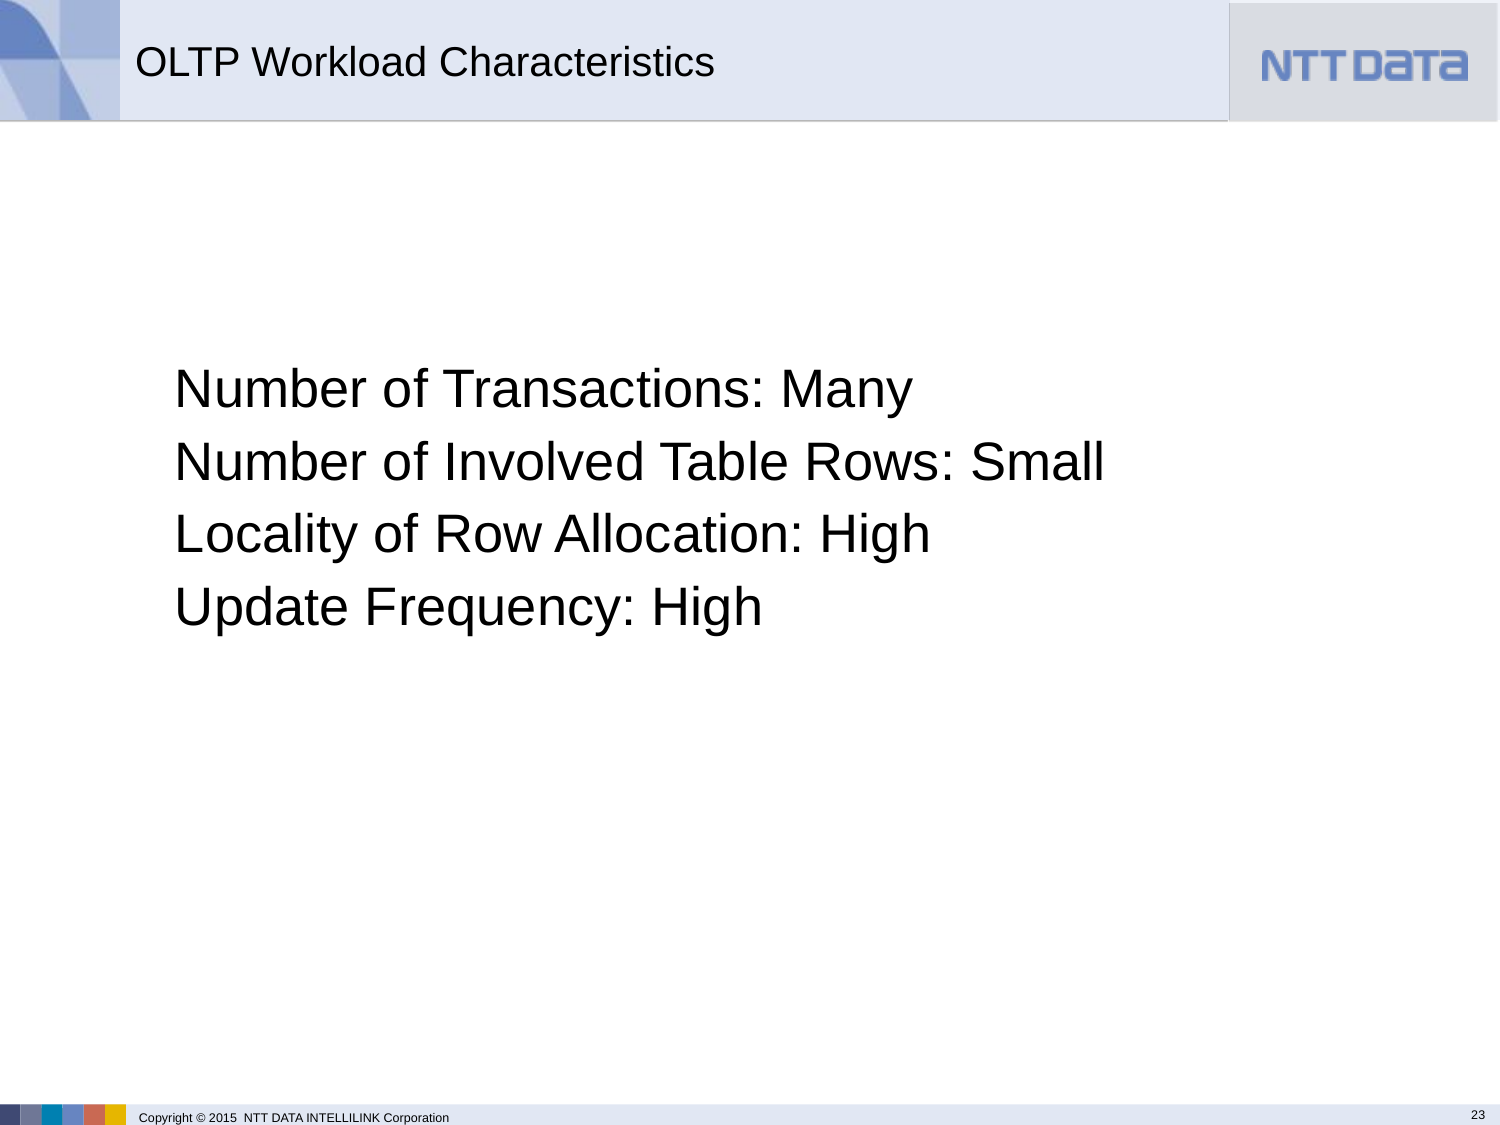

OLTP Workload Characteristics
# Number of Transactions: Many
Number of Involved Table Rows: Small
Locality of Row Allocation: High
Update Frequency: High